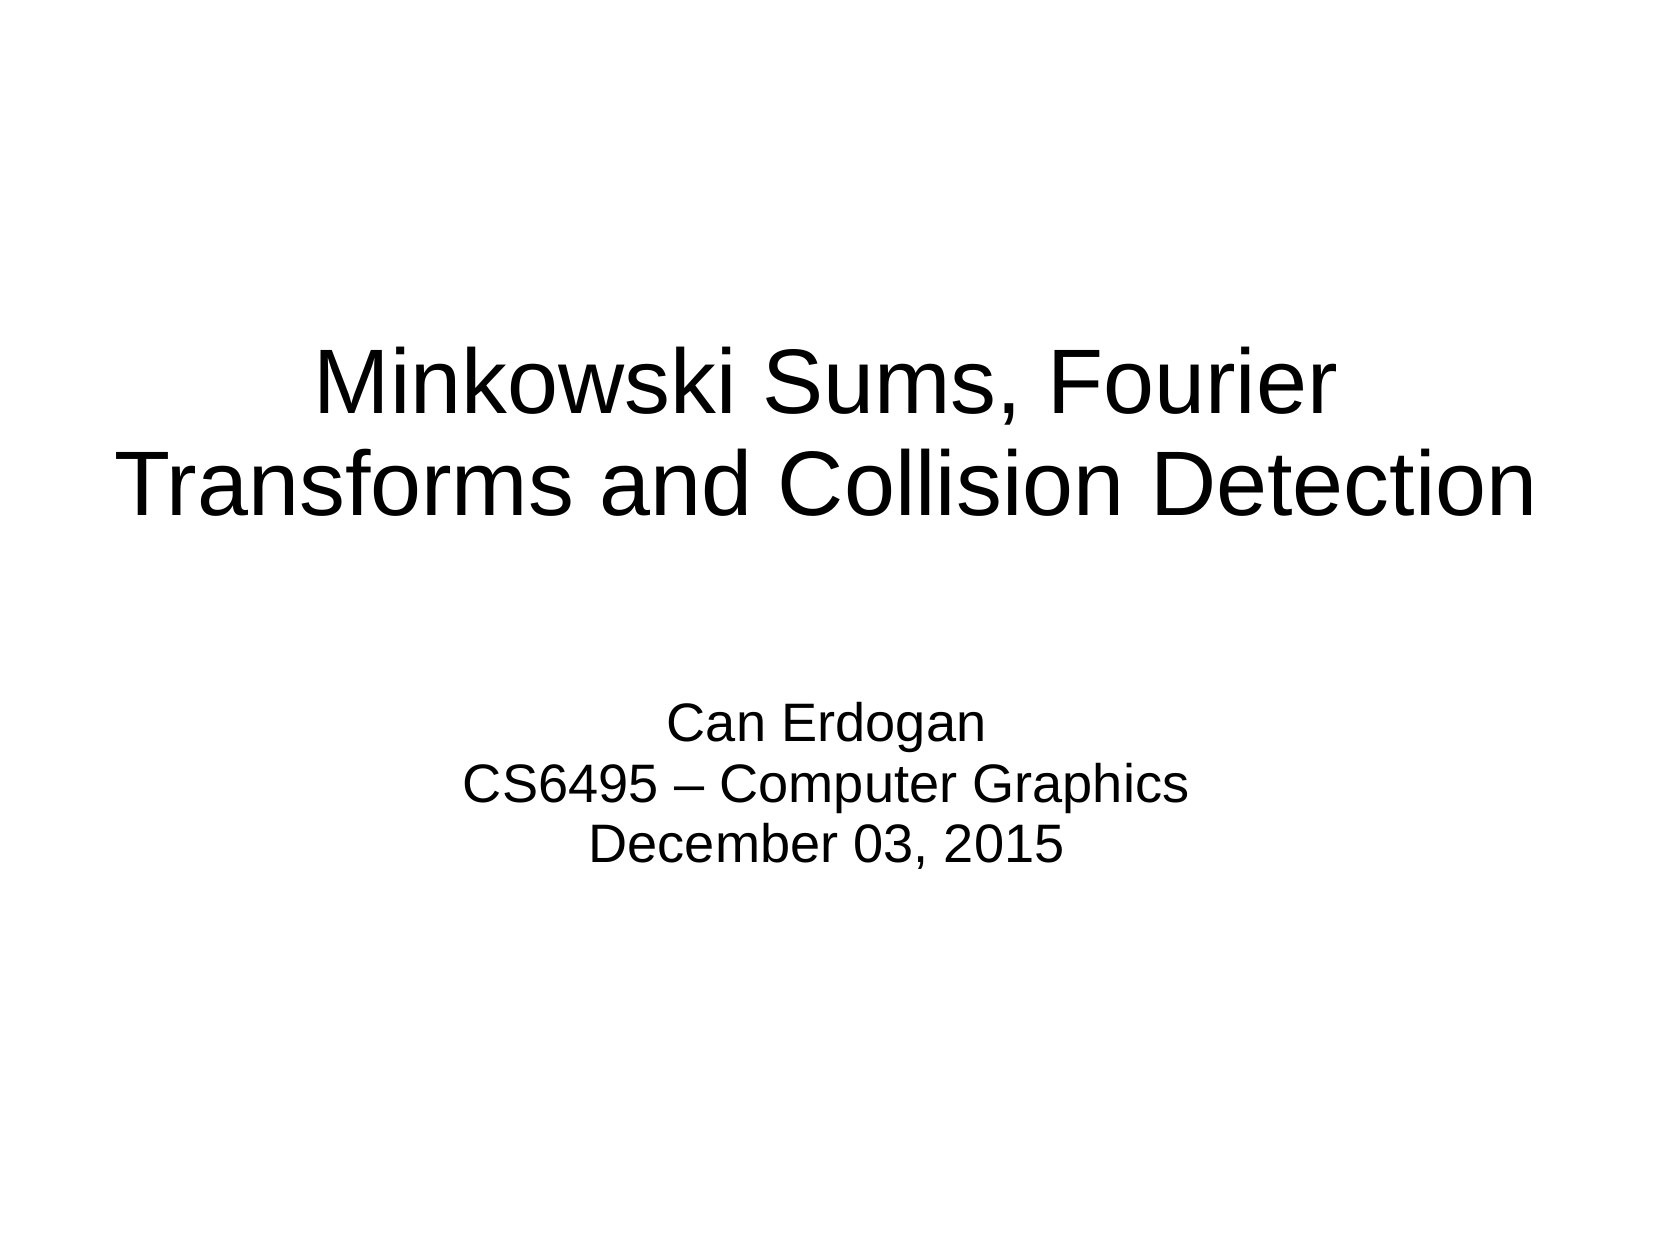

# Minkowski Sums, Fourier Transforms and Collision Detection
Can Erdogan
CS6495 – Computer Graphics
December 03, 2015